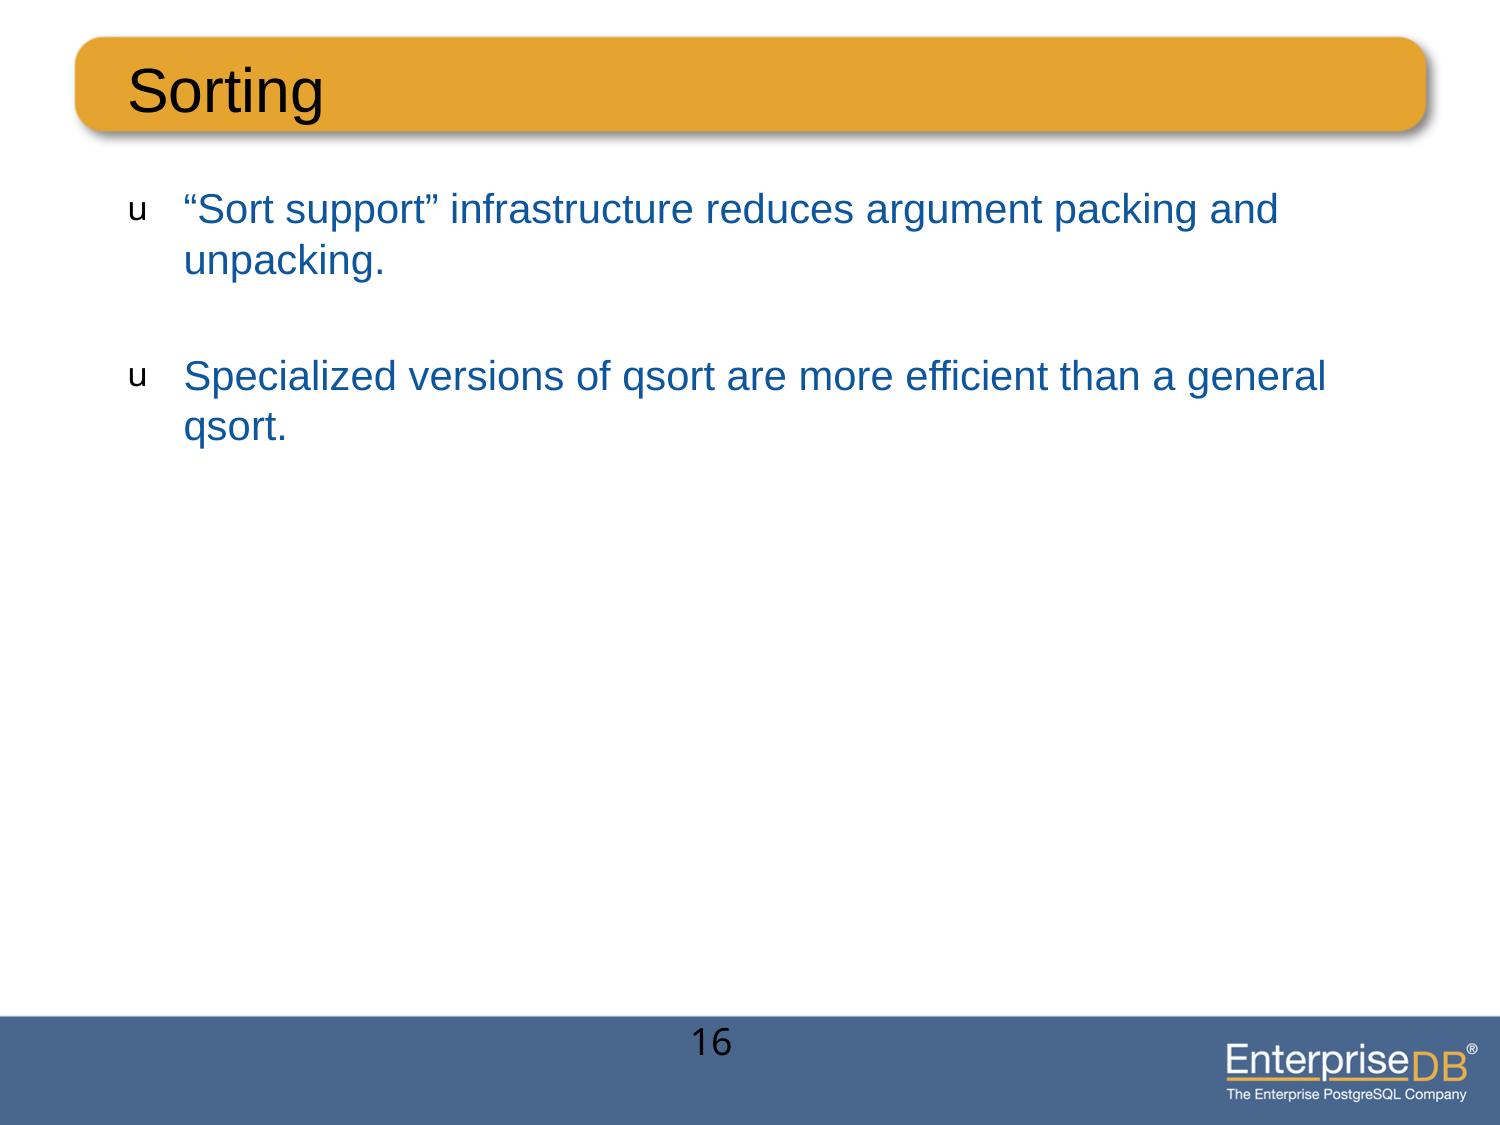

# Sorting
“Sort support” infrastructure reduces argument packing and unpacking.
Specialized versions of qsort are more efficient than a general qsort.